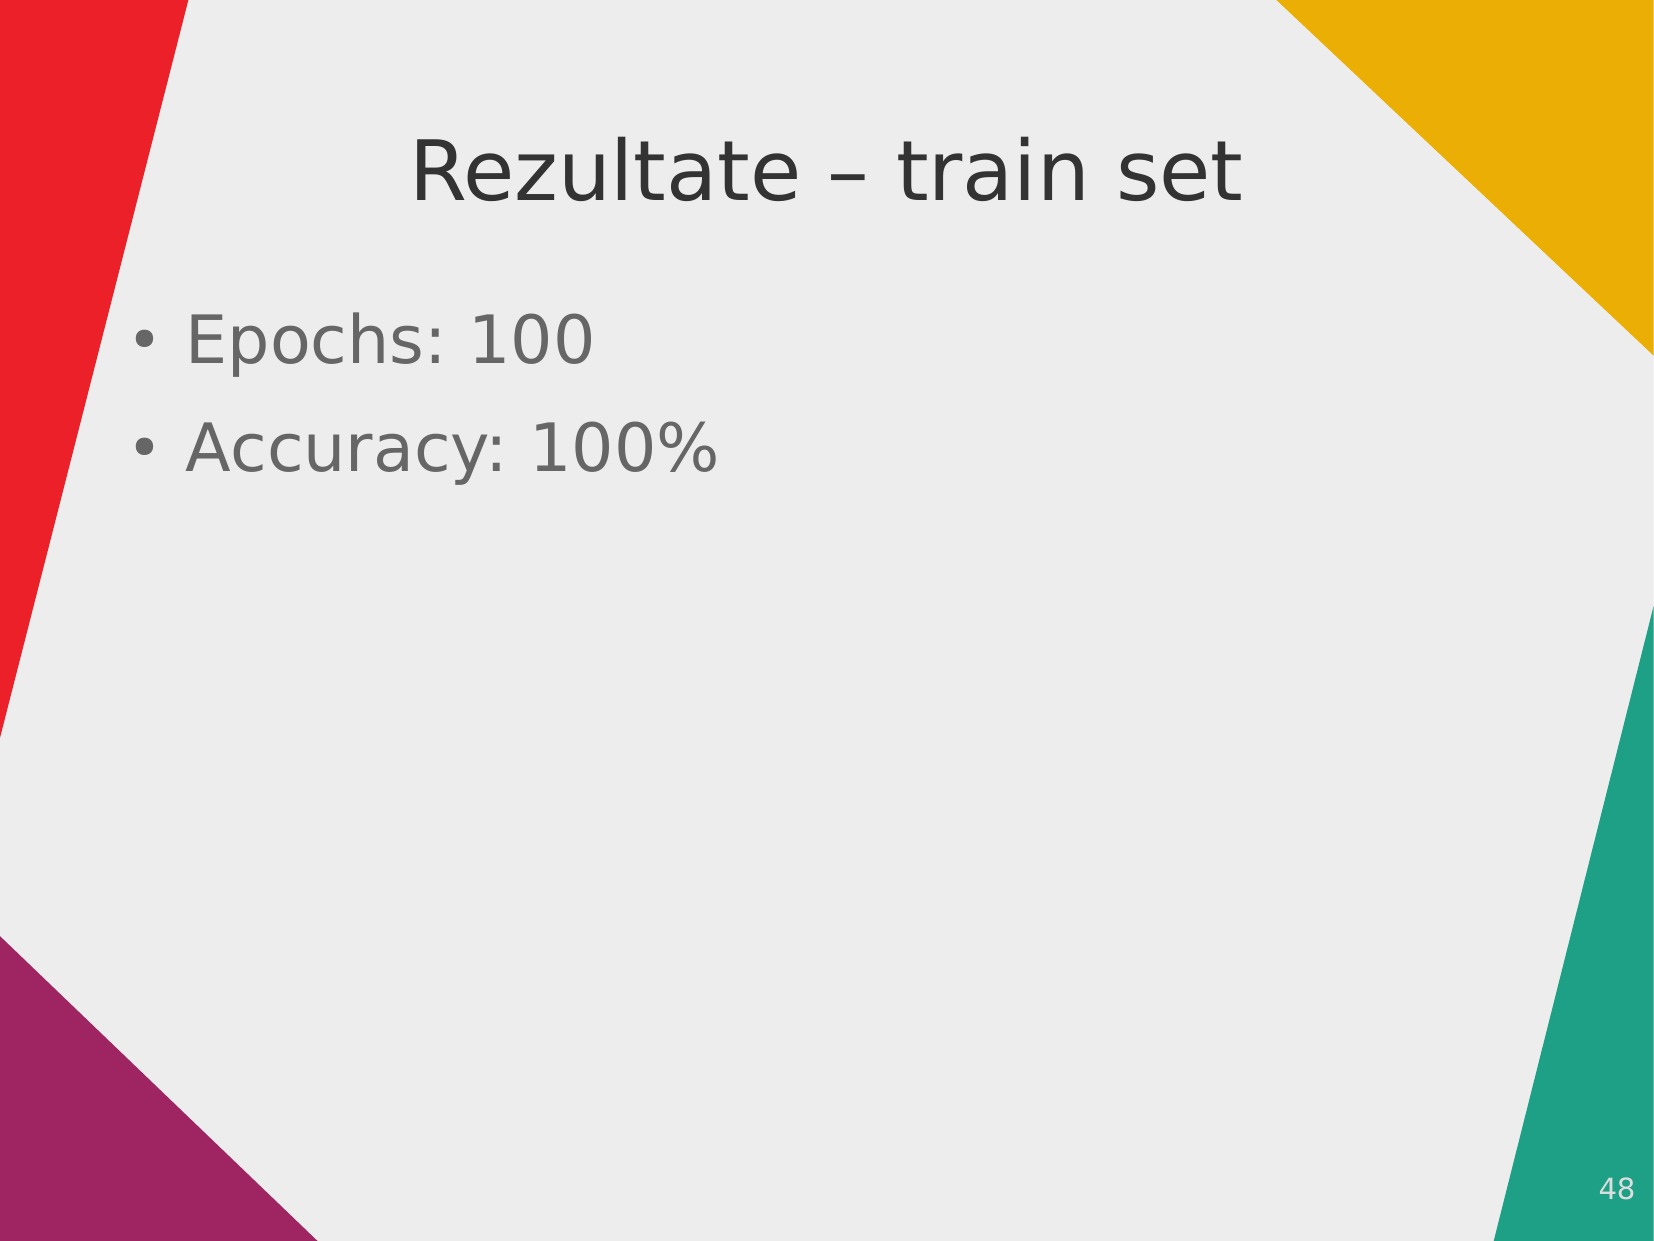

# Rezultate – train set
Epochs: 100
Accuracy: 100%
48